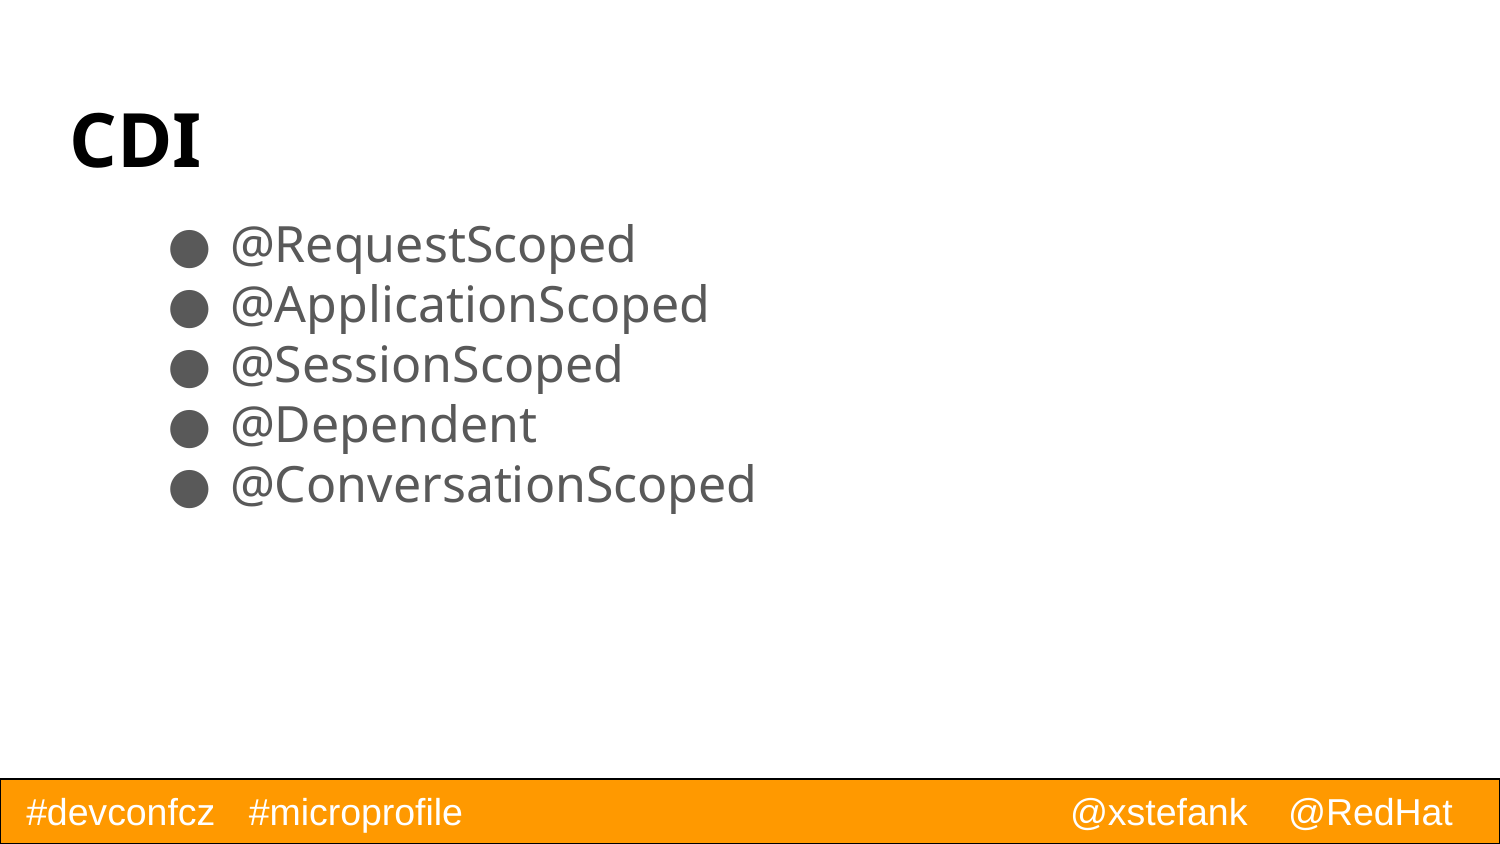

# CDI
@RequestScoped
@ApplicationScoped
@SessionScoped
@Dependent
@ConversationScoped